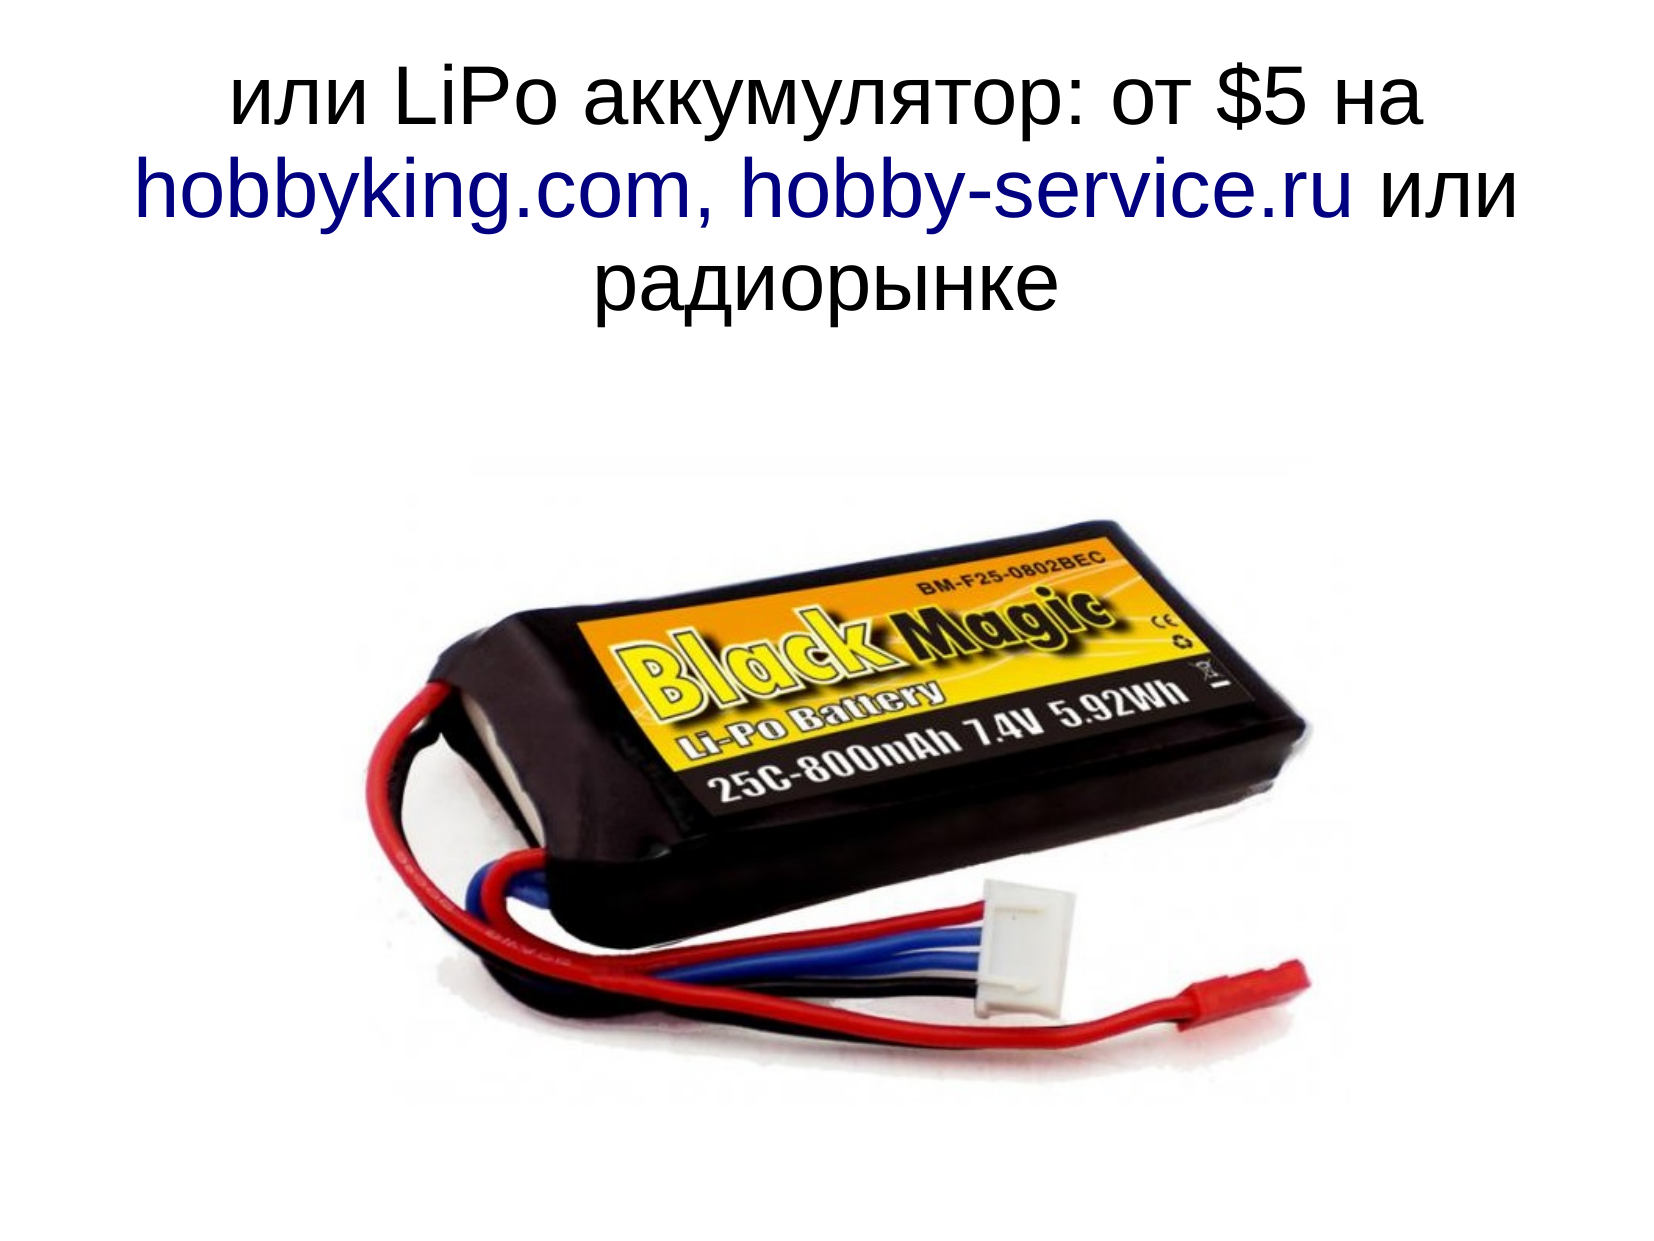

# или LiPo аккумулятор: от $5 на hobbyking.com, hobby-service.ru или радиорынке